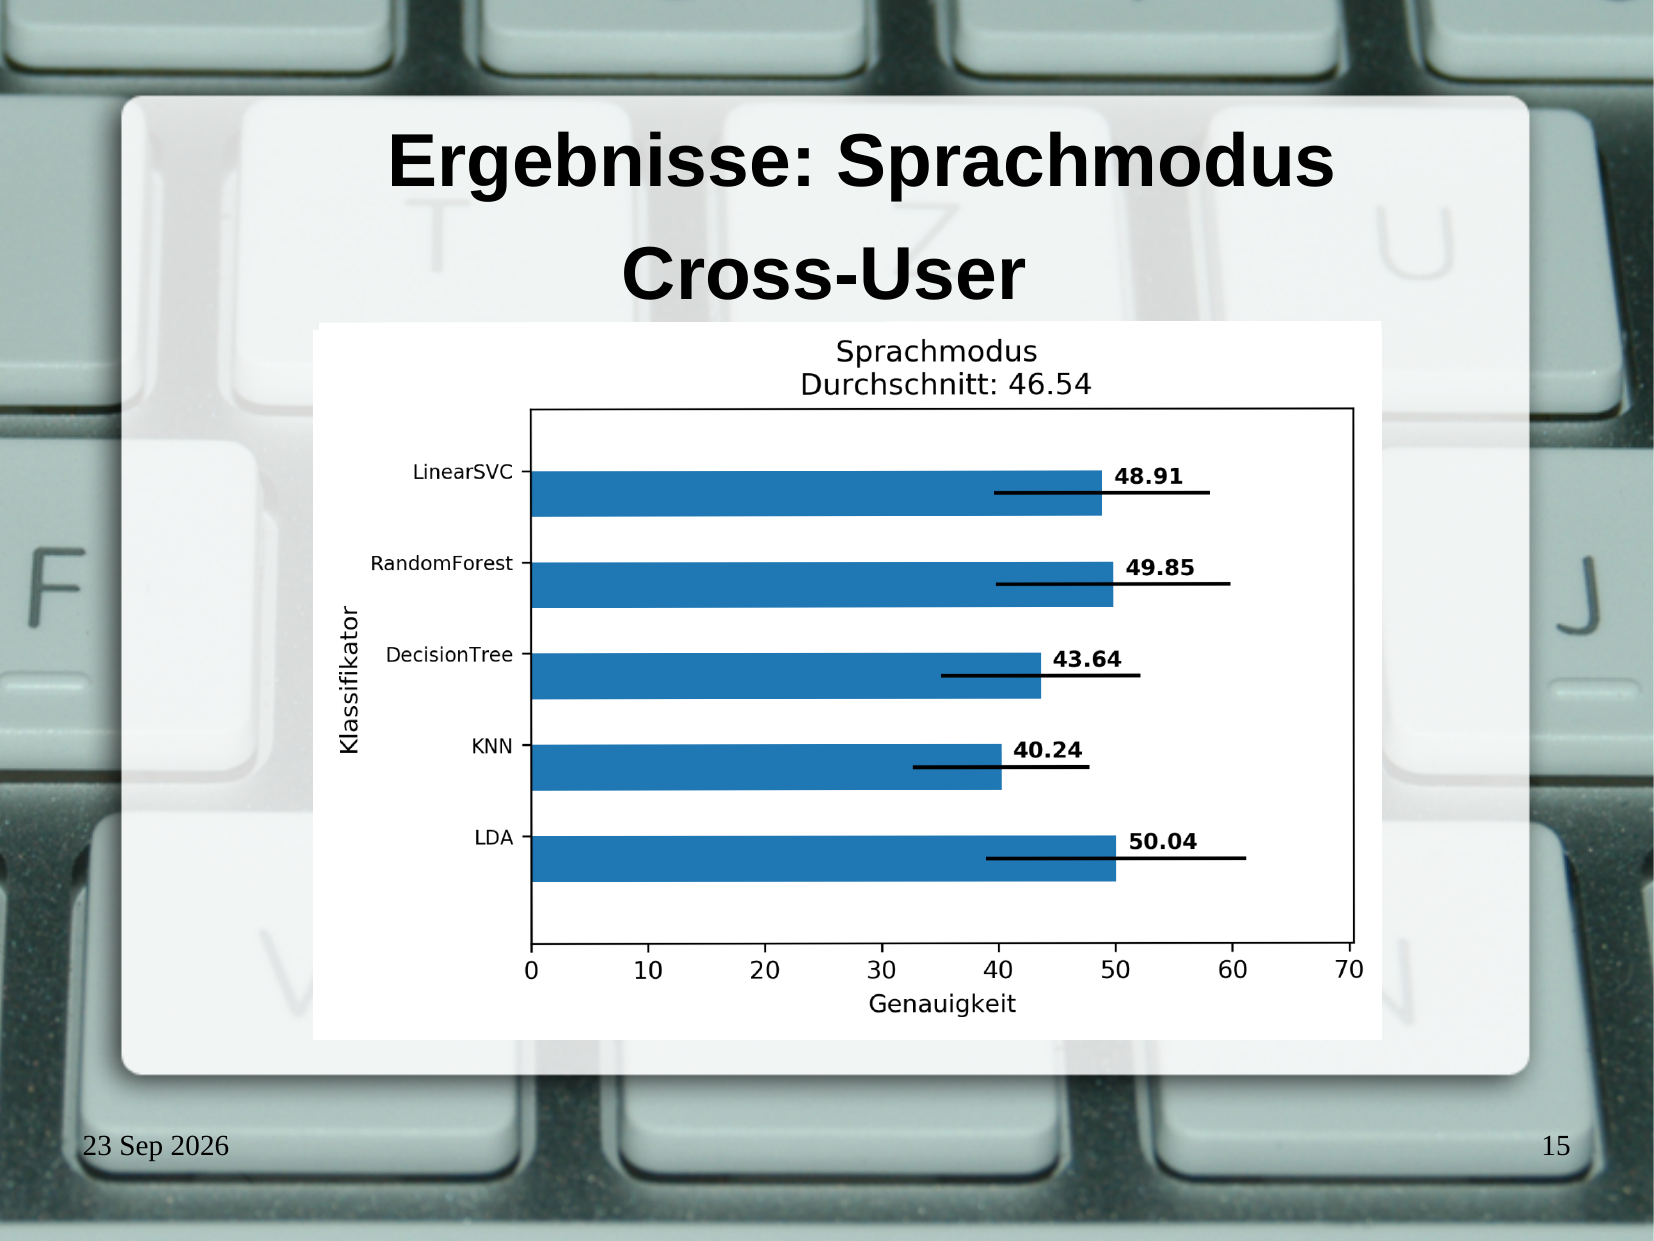

#
 Ergebnisse: Sprachmodus
 Cross-User
 Ergebnisse: Sprachmodus
 Cross-Session
15